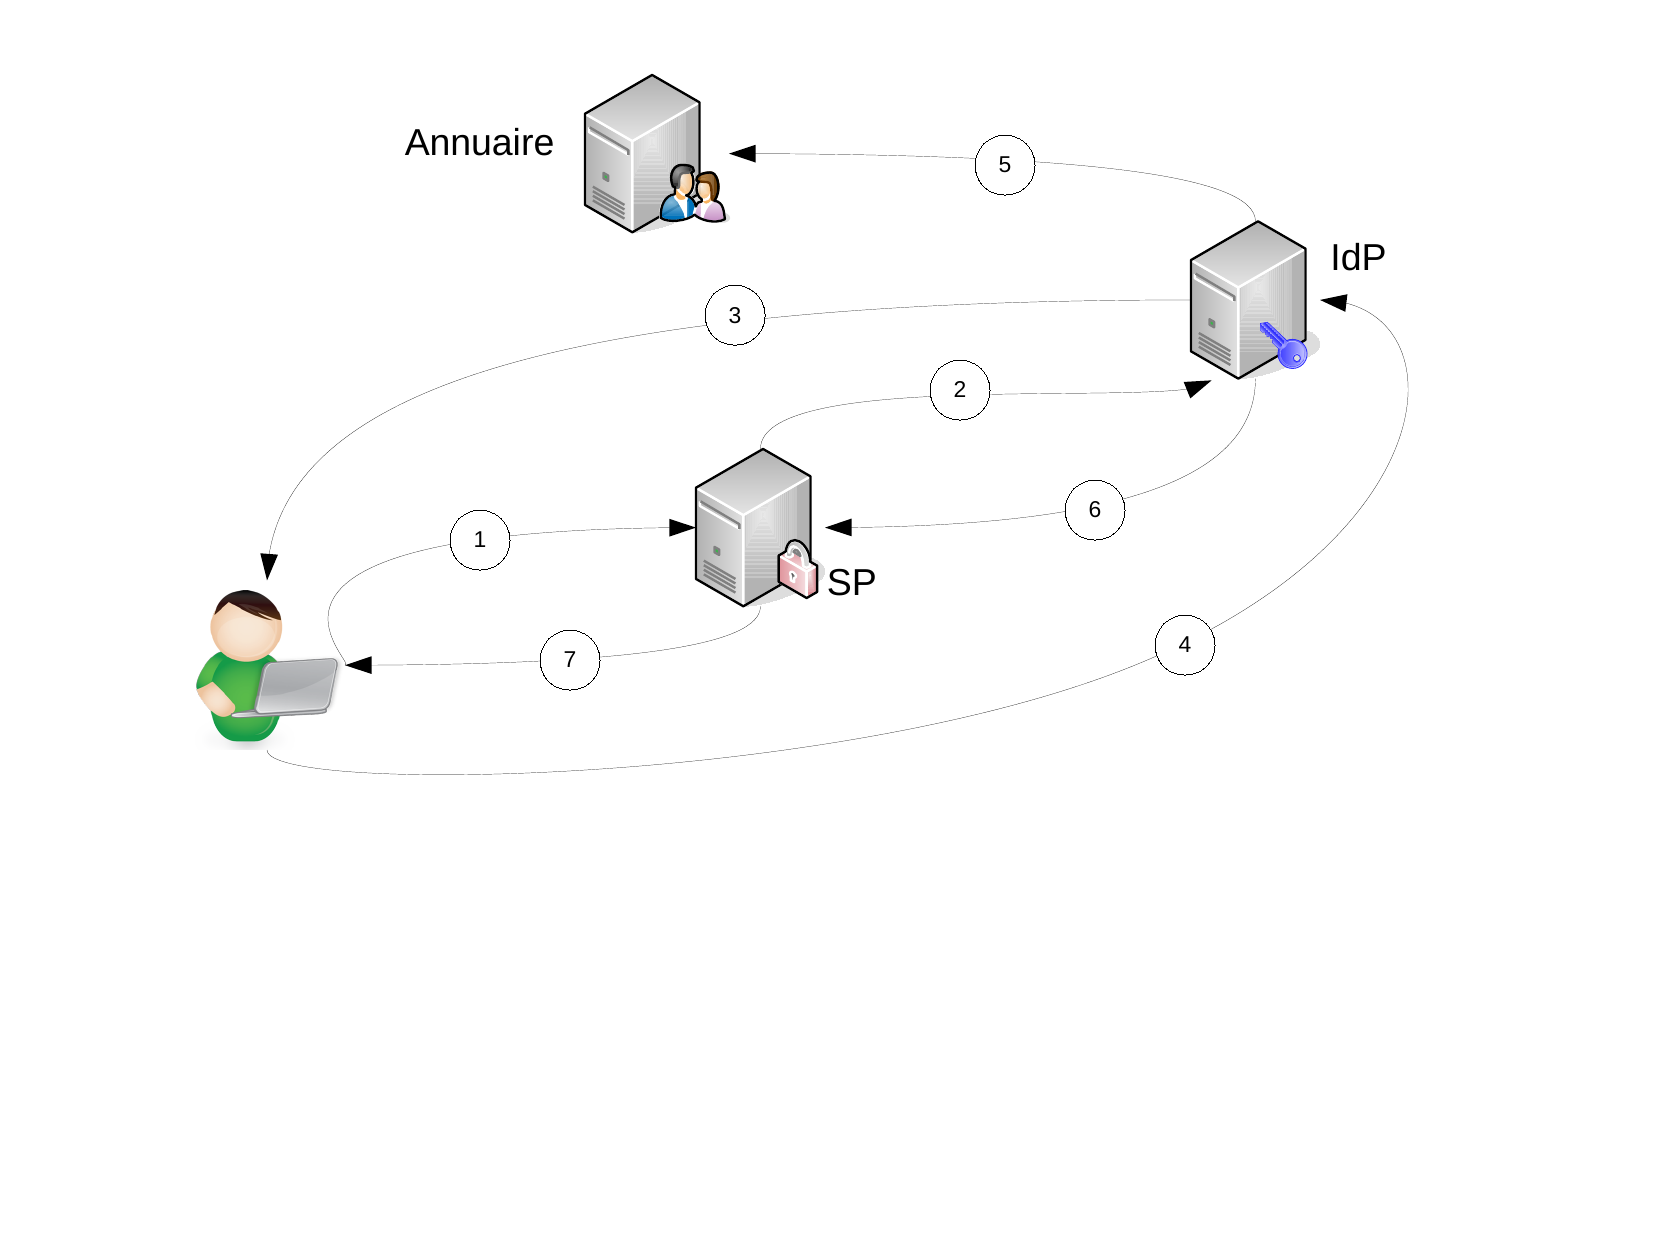

Annuaire
5
IdP
3
3
3
2
SP
6
1
4
7